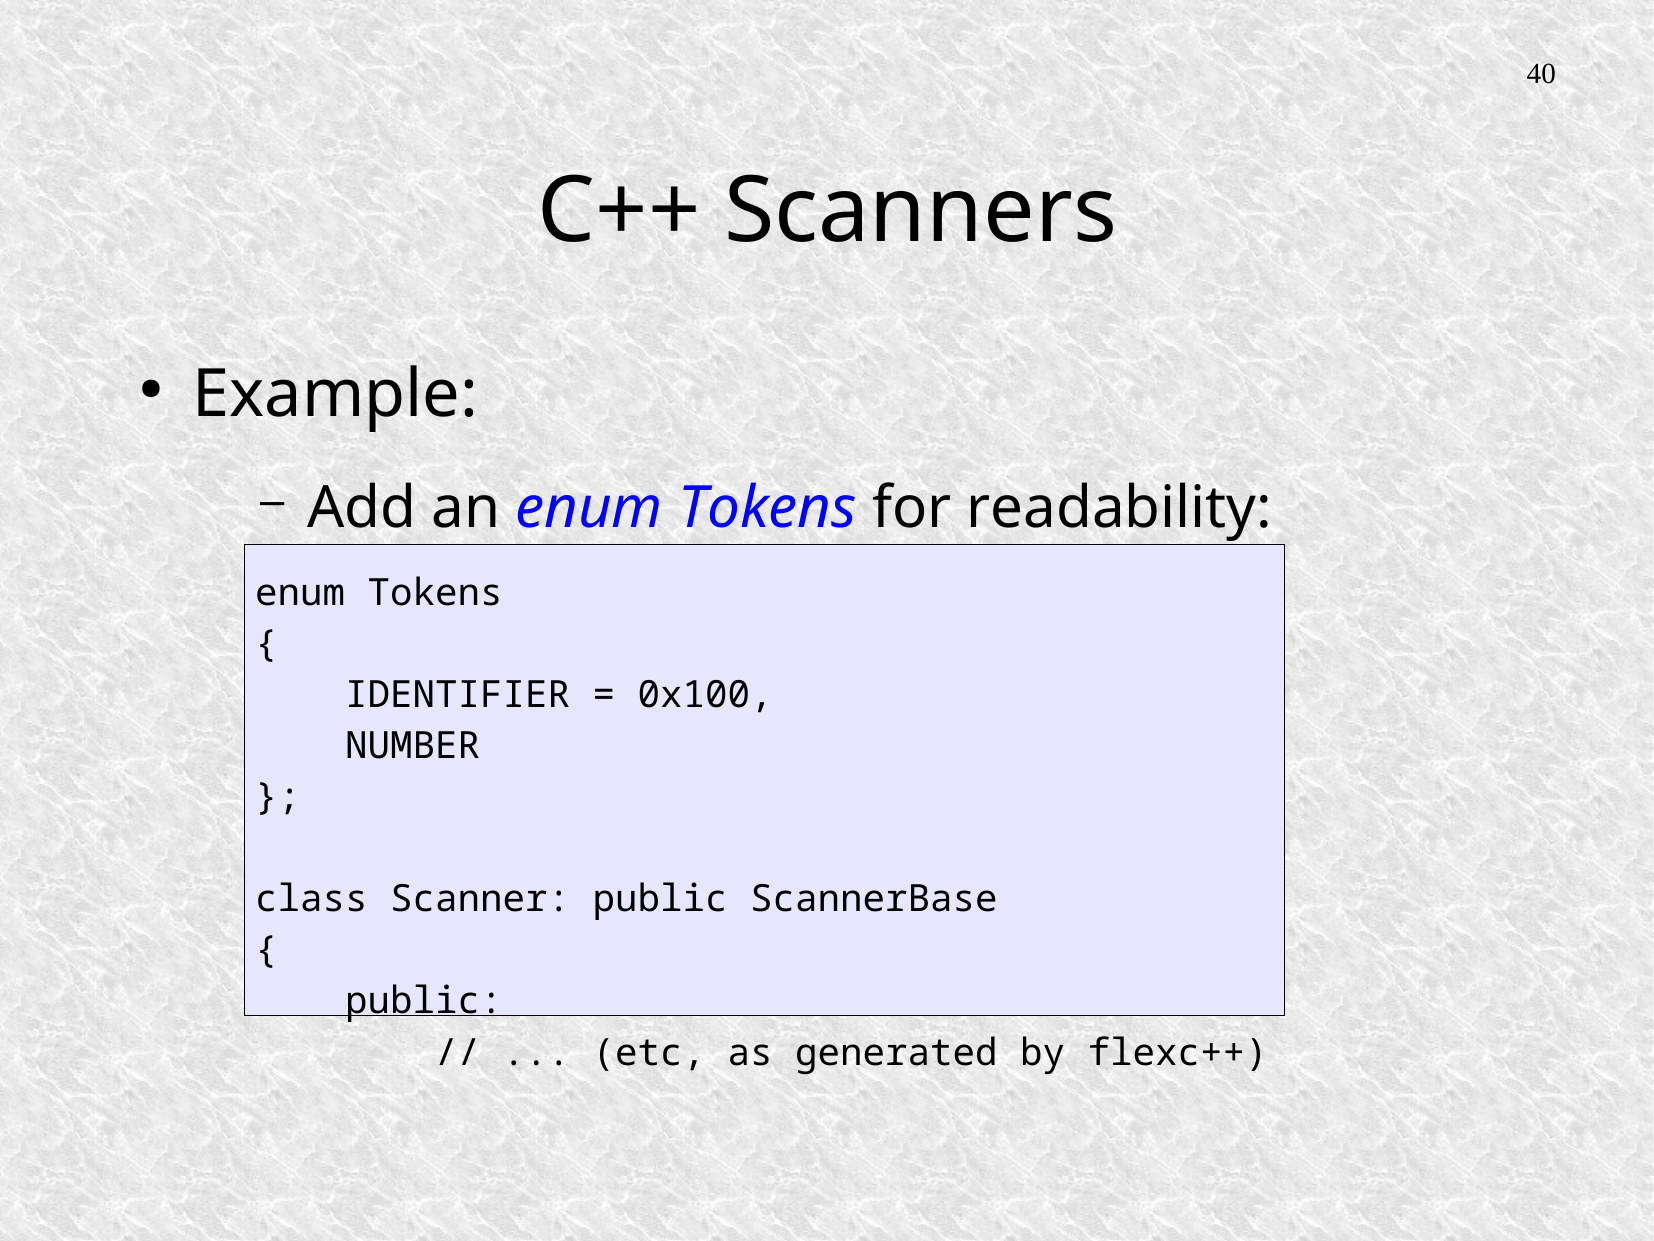

40
# C++ Scanners
Example:
Add an enum Tokens for readability:
enum Tokens
{
 IDENTIFIER = 0x100,
 NUMBER
};
class Scanner: public ScannerBase
{
 public:
 // ... (etc, as generated by flexc++)